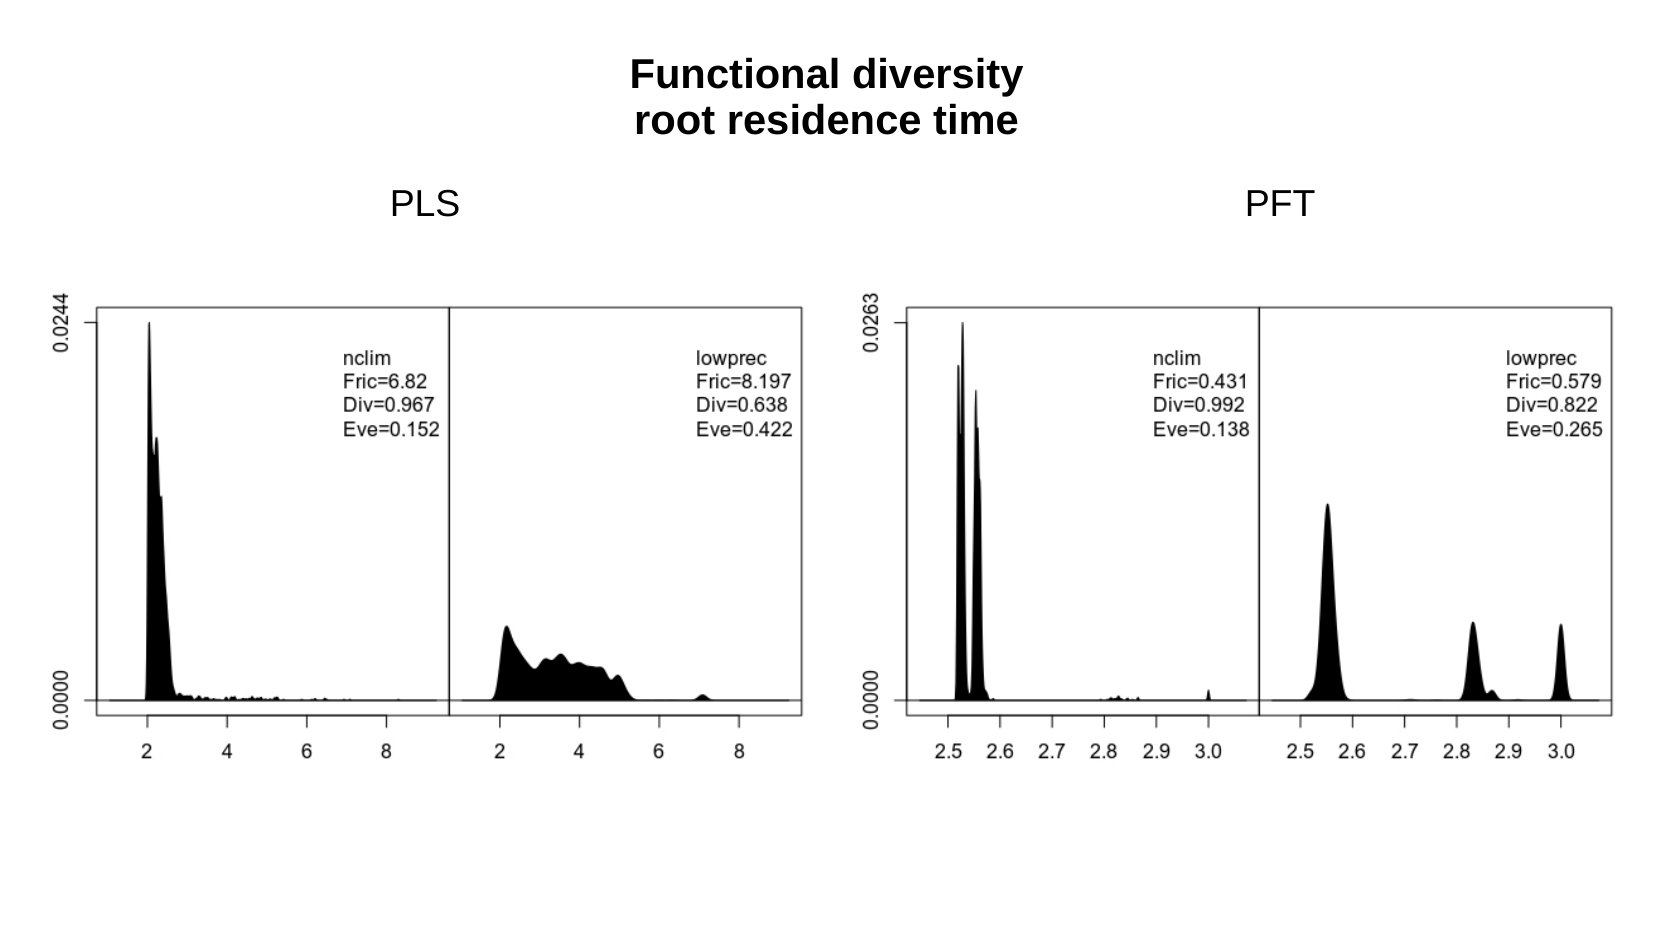

# Functional diversity root residence time
PLS
PFT